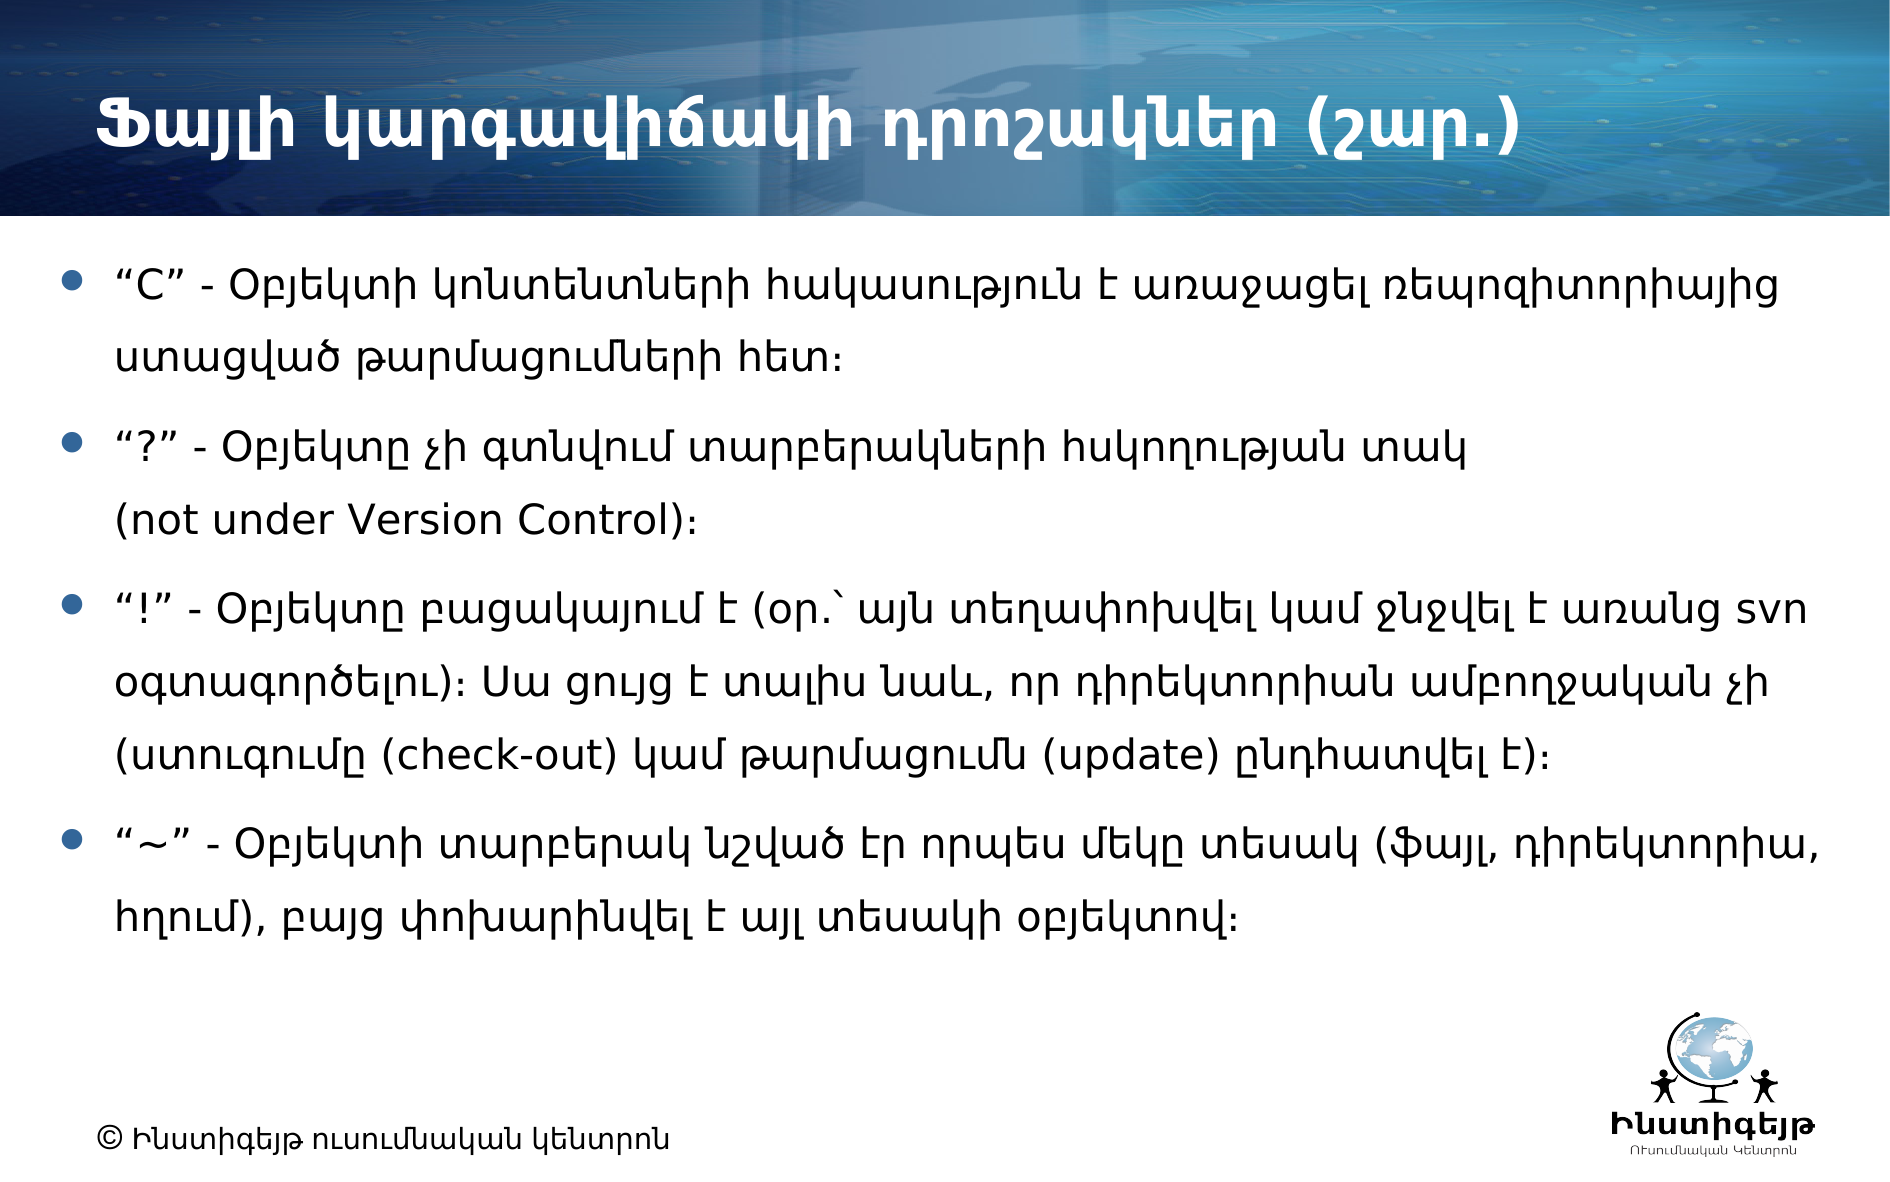

# Ֆայլի կարգավիճակի դրոշակներ (շար․)
“C” - Օբյեկտի կոնտենտների հակասություն է առաջացել ռեպոզիտորիայից ստացված թարմացումների հետ։
“?” - Օբյեկտը չի գտնվում տարբերակների հսկողության տակ
(not under Version Control)։
“!” - Օբյեկտը բացակայում է (օր․՝ այն տեղափոխվել կամ ջնջվել է առանց svn օգտագործելու)։ Սա ցույց է տալիս նաև, որ դիրեկտորիան ամբողջական չի (ստուգումը (check-out) կամ թարմացումն (update) ընդհատվել է)։
“~” - Օբյեկտի տարբերակ նշված էր որպես մեկը տեսակ (ֆայլ, դիրեկտորիա, հղում), բայց փոխարինվել է այլ տեսակի օբյեկտով։